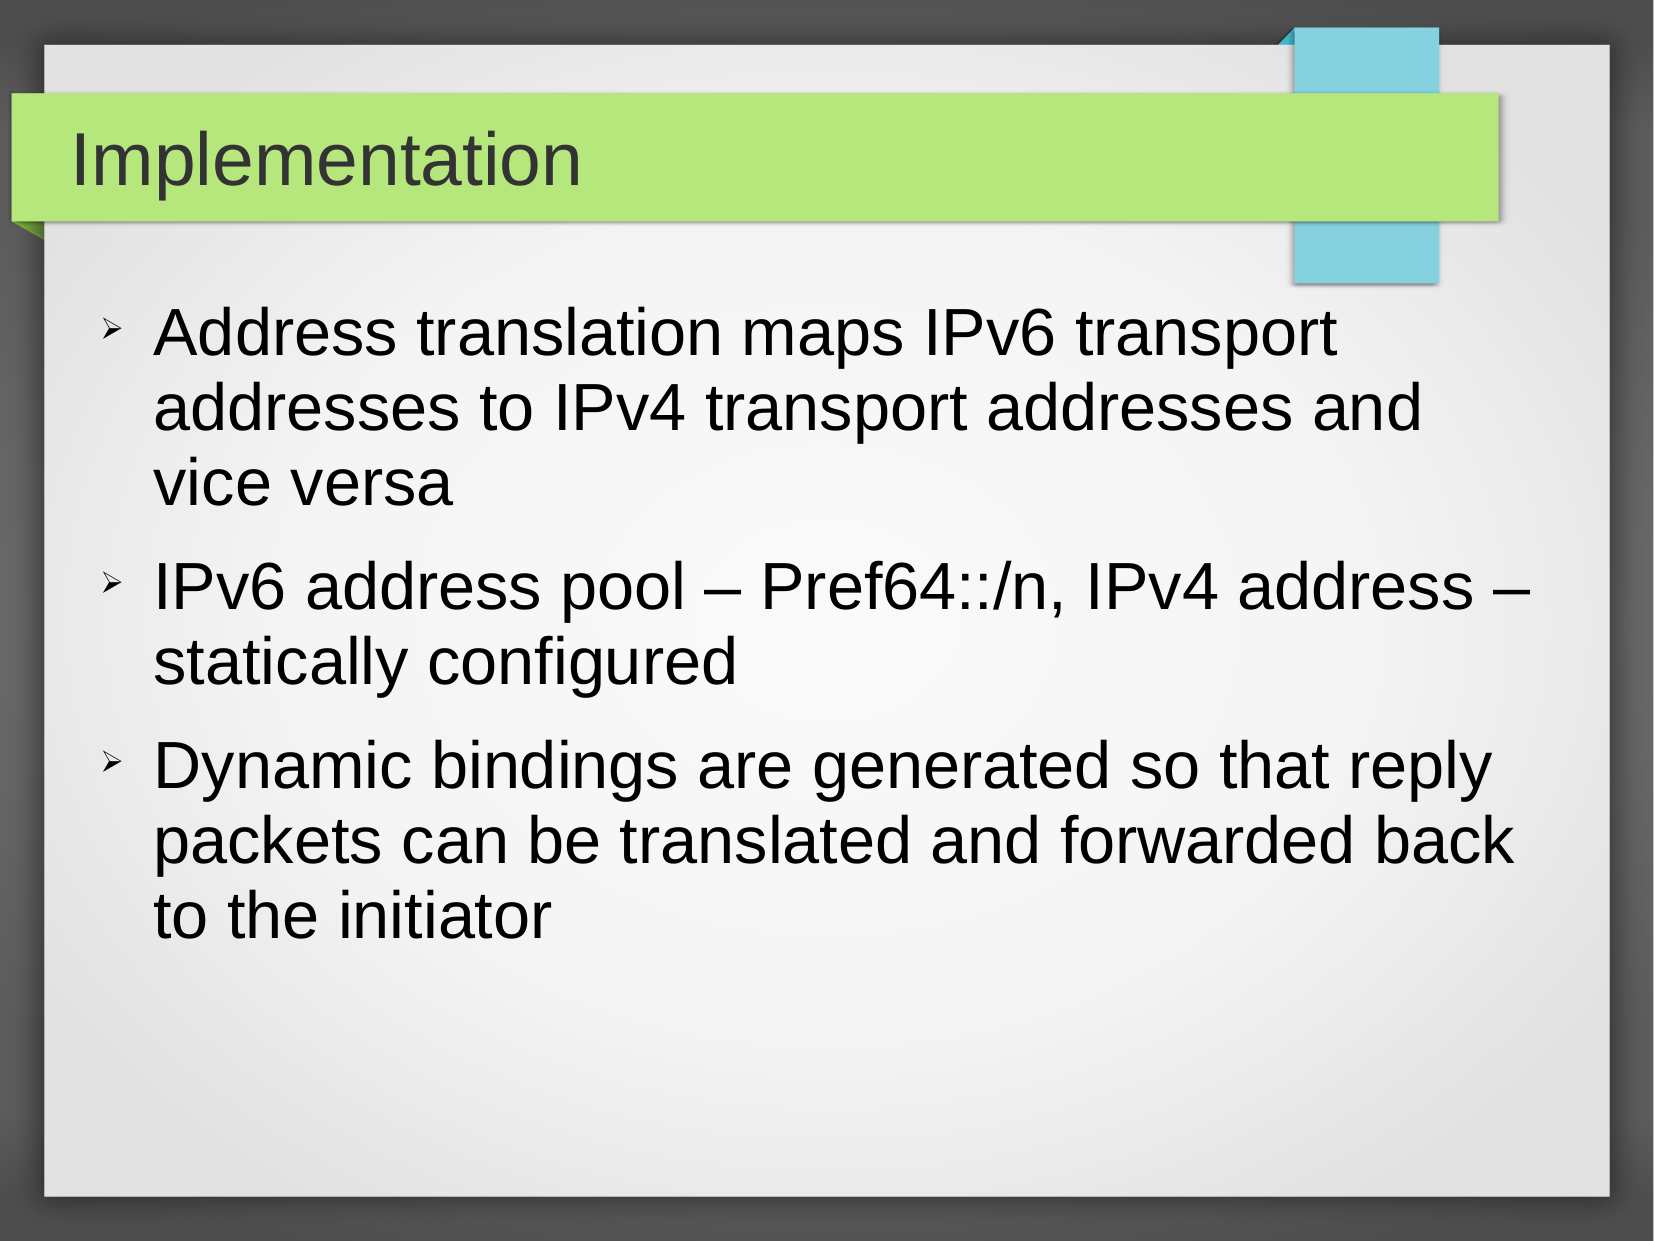

# Implementation
Address translation maps IPv6 transport addresses to IPv4 transport addresses and vice versa
IPv6 address pool – Pref64::/n, IPv4 address – statically configured
Dynamic bindings are generated so that reply packets can be translated and forwarded back to the initiator